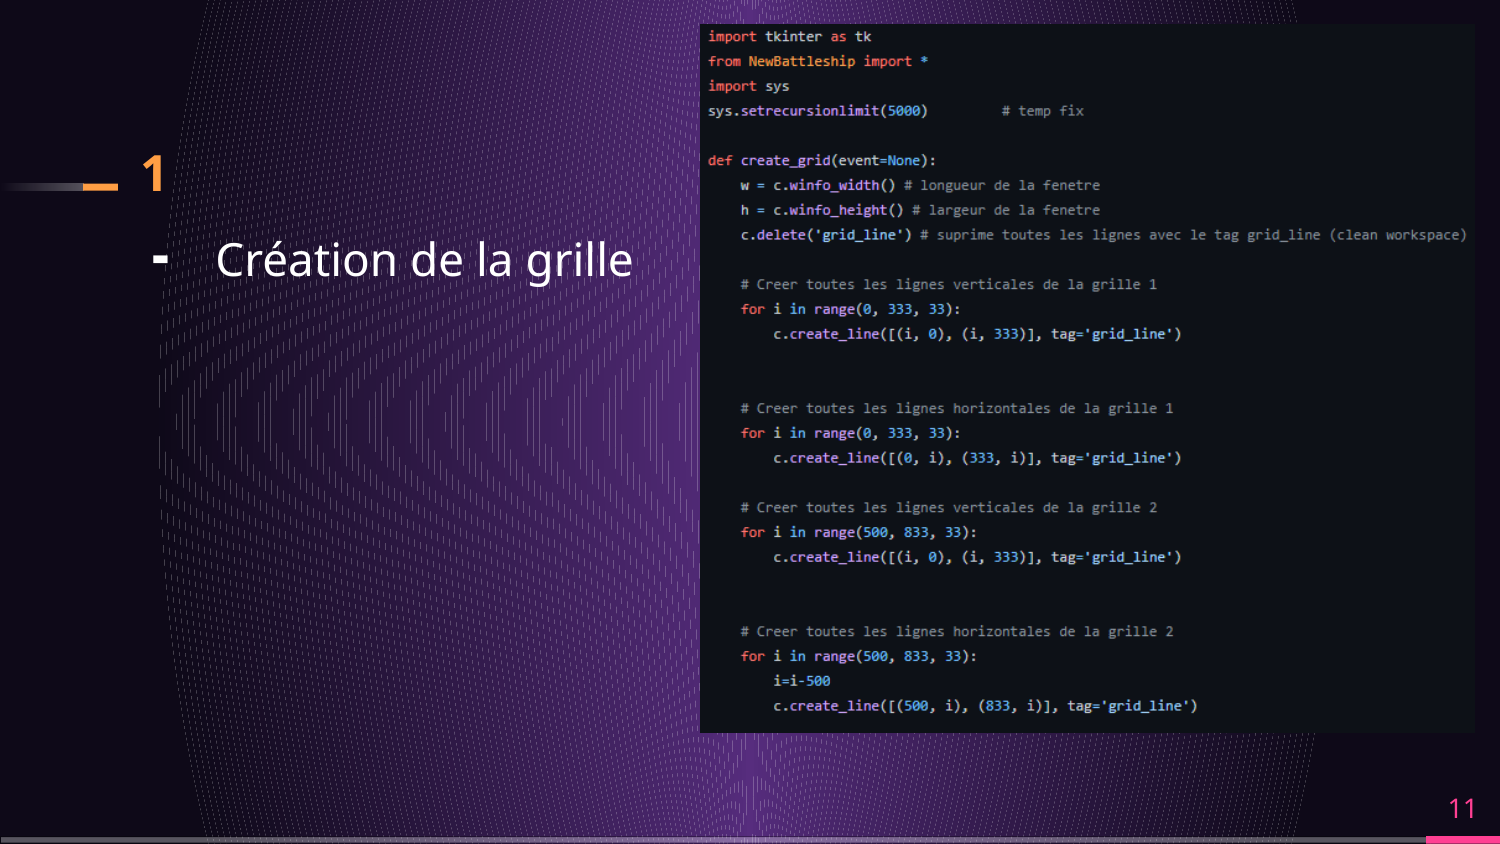

# 1
Création de la grille
11